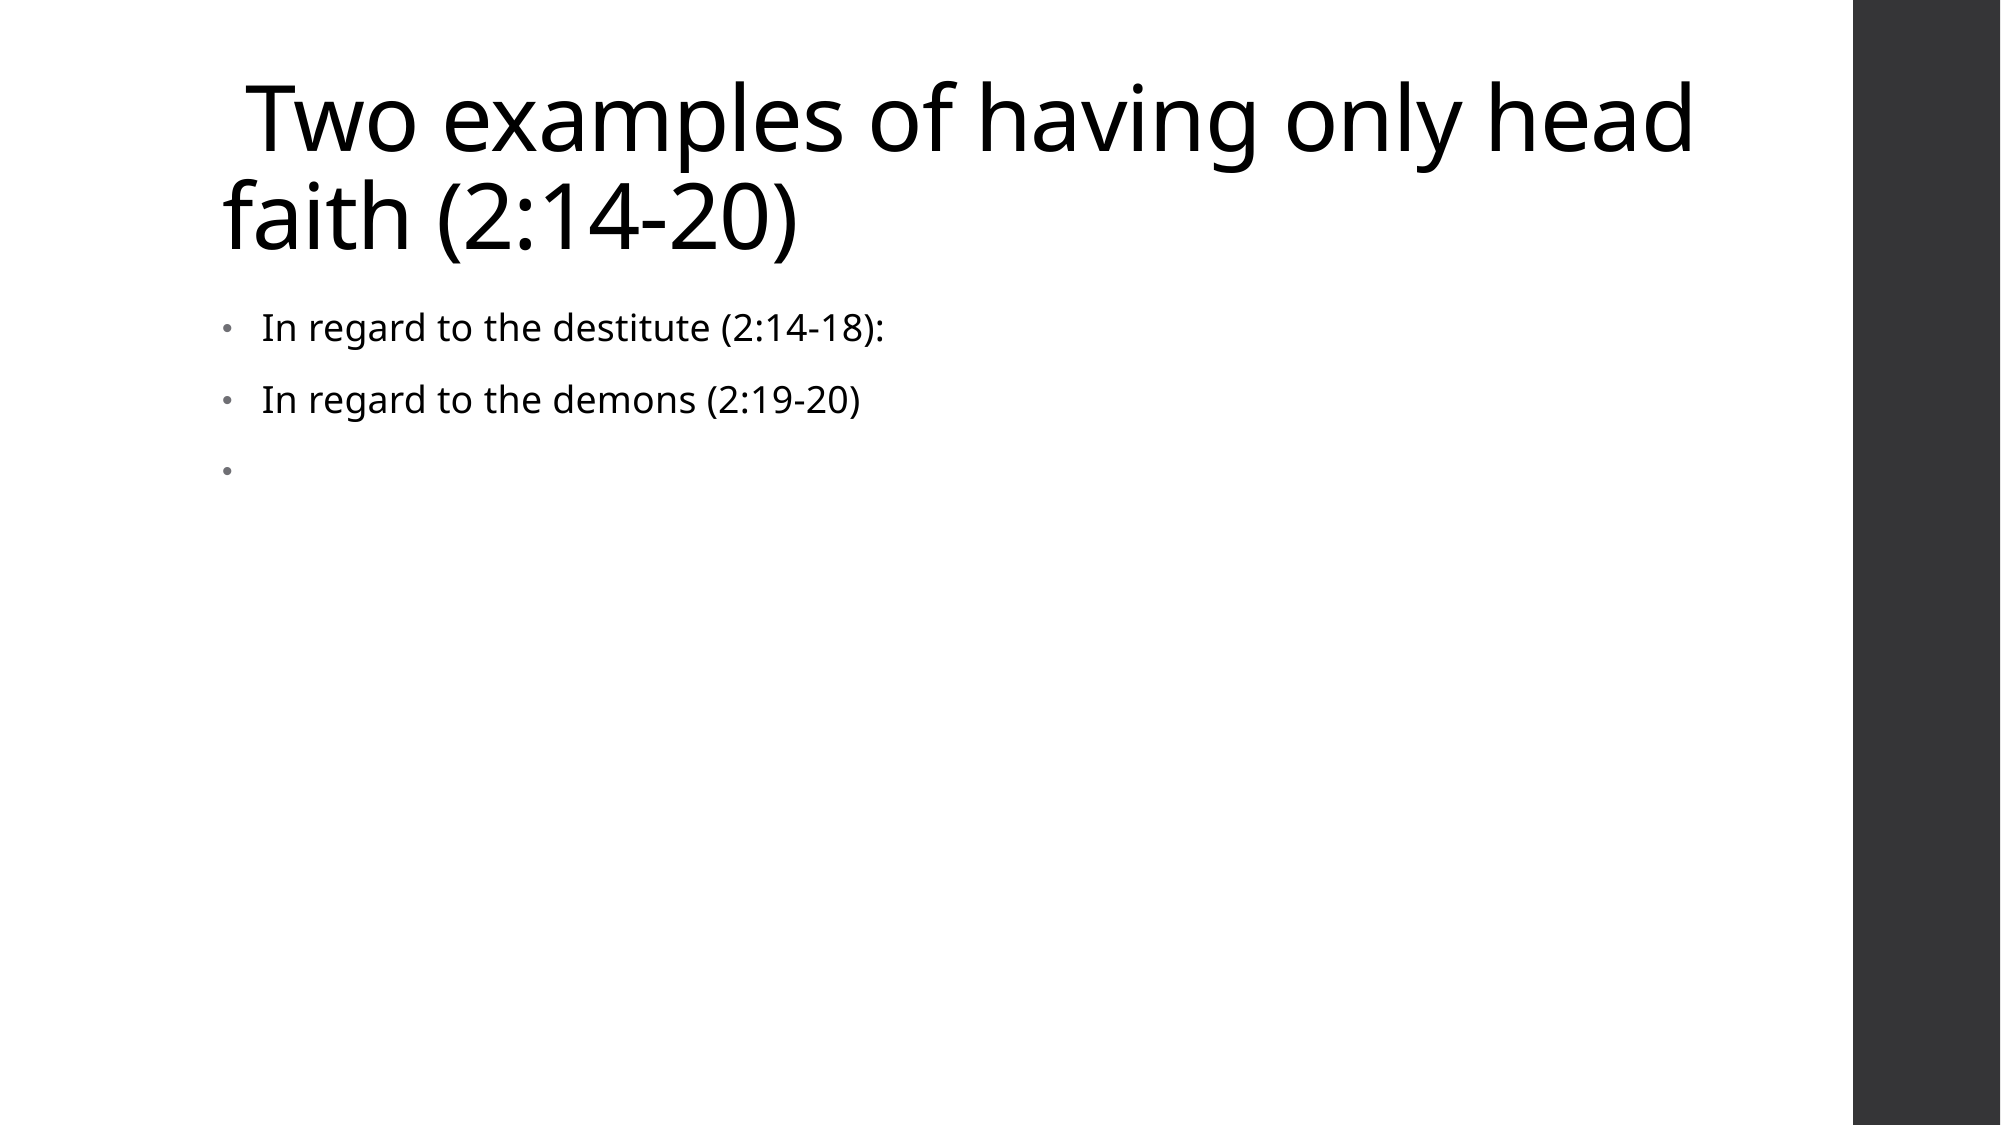

# Two examples of having only head faith (2:14-20)
 In regard to the destitute (2:14-18):
 In regard to the demons (2:19-20)